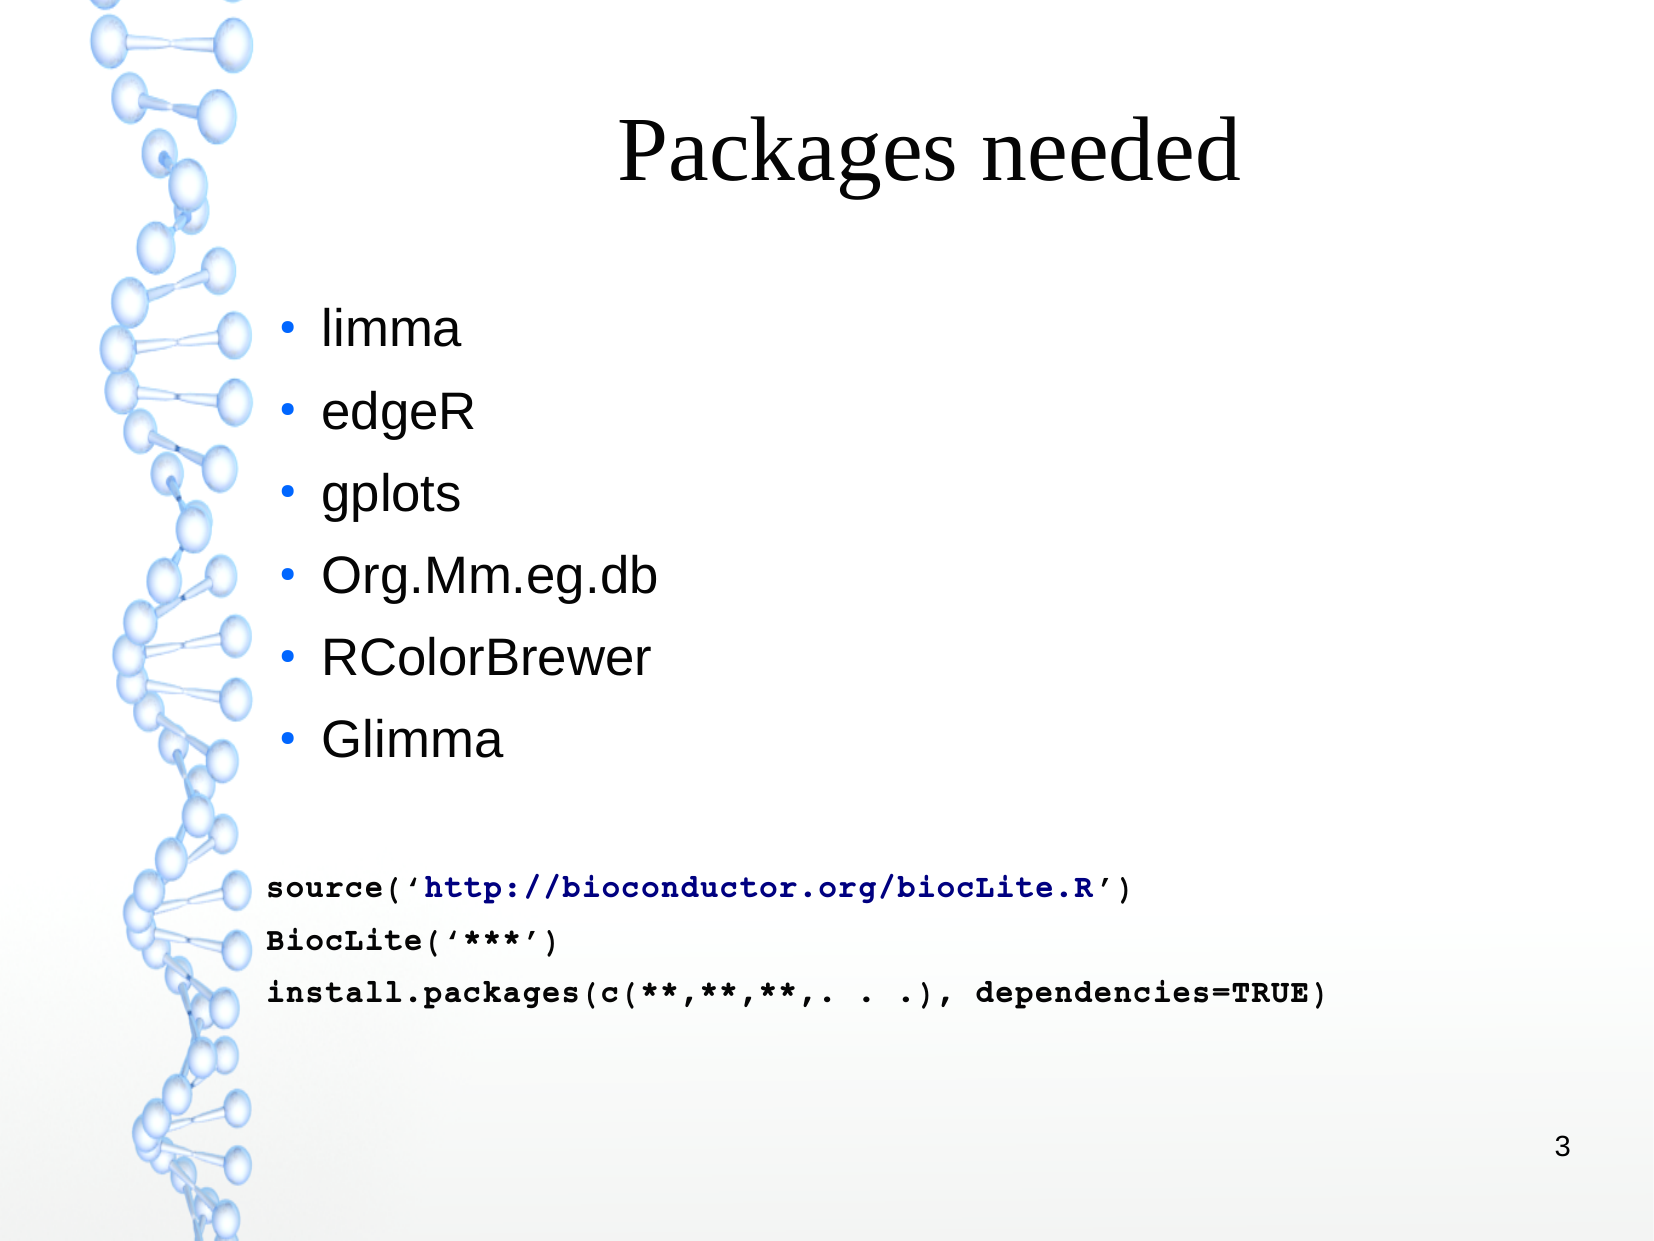

# Packages needed
limma
edgeR
gplots
Org.Mm.eg.db
RColorBrewer
Glimma
source(‘http://bioconductor.org/biocLite.R’)
BiocLite(‘***’)
install.packages(c(**,**,**,. . .), dependencies=TRUE)
3